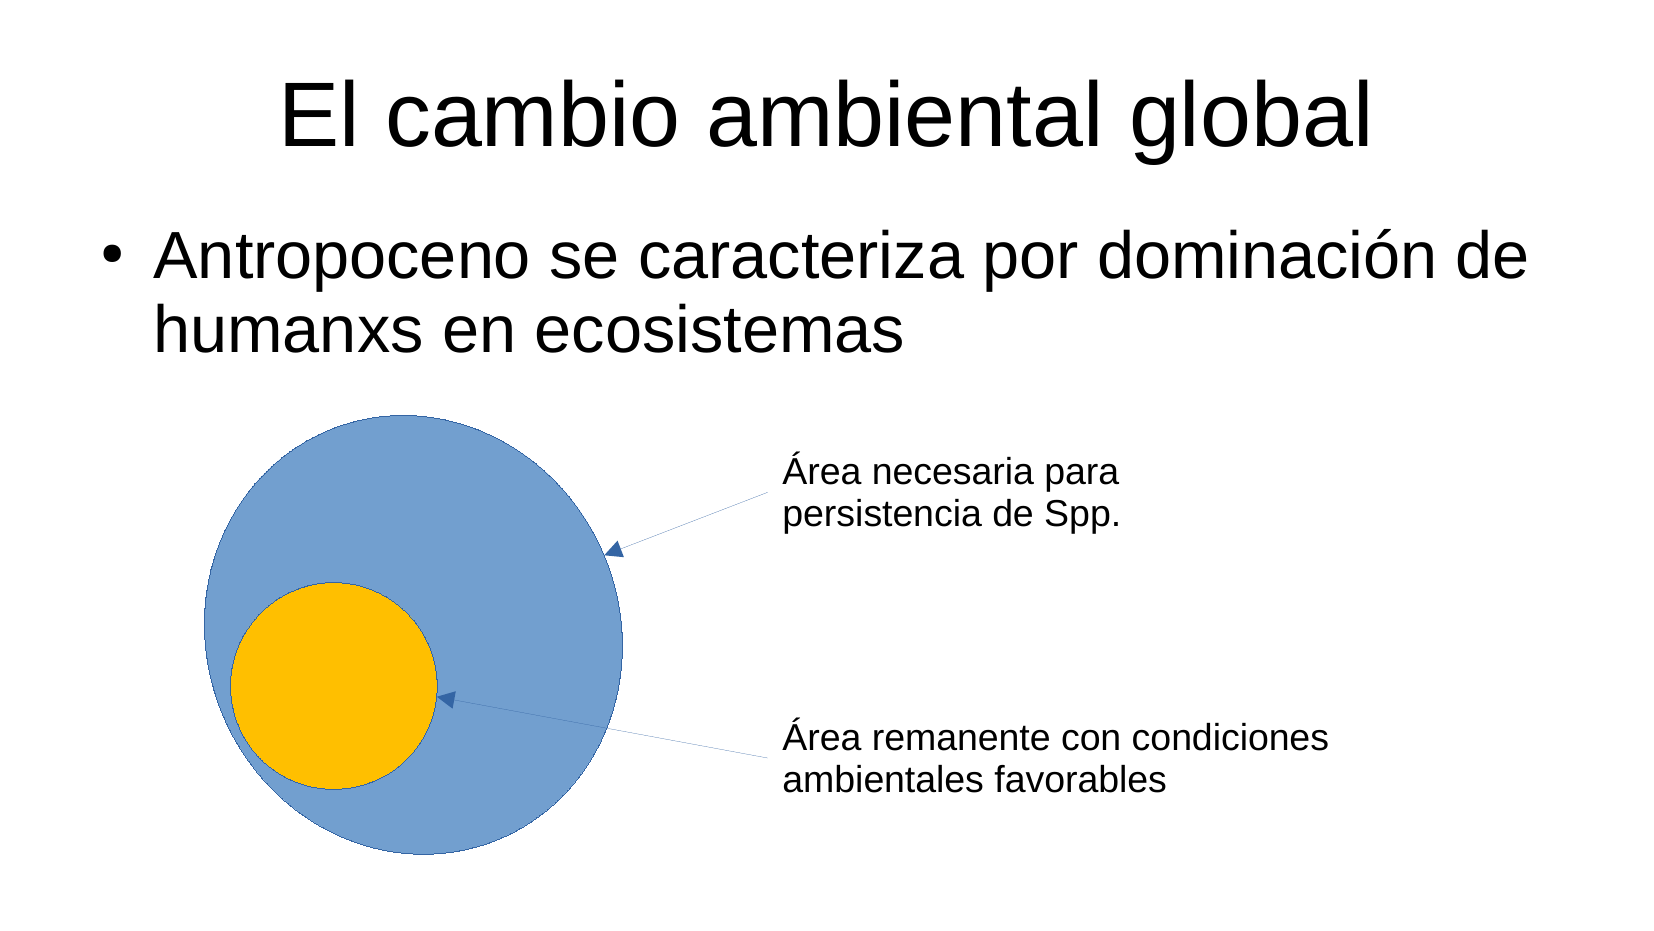

# El cambio ambiental global
Antropoceno se caracteriza por dominación de humanxs en ecosistemas
Área necesaria para persistencia de Spp.
Área remanente con condiciones ambientales favorables